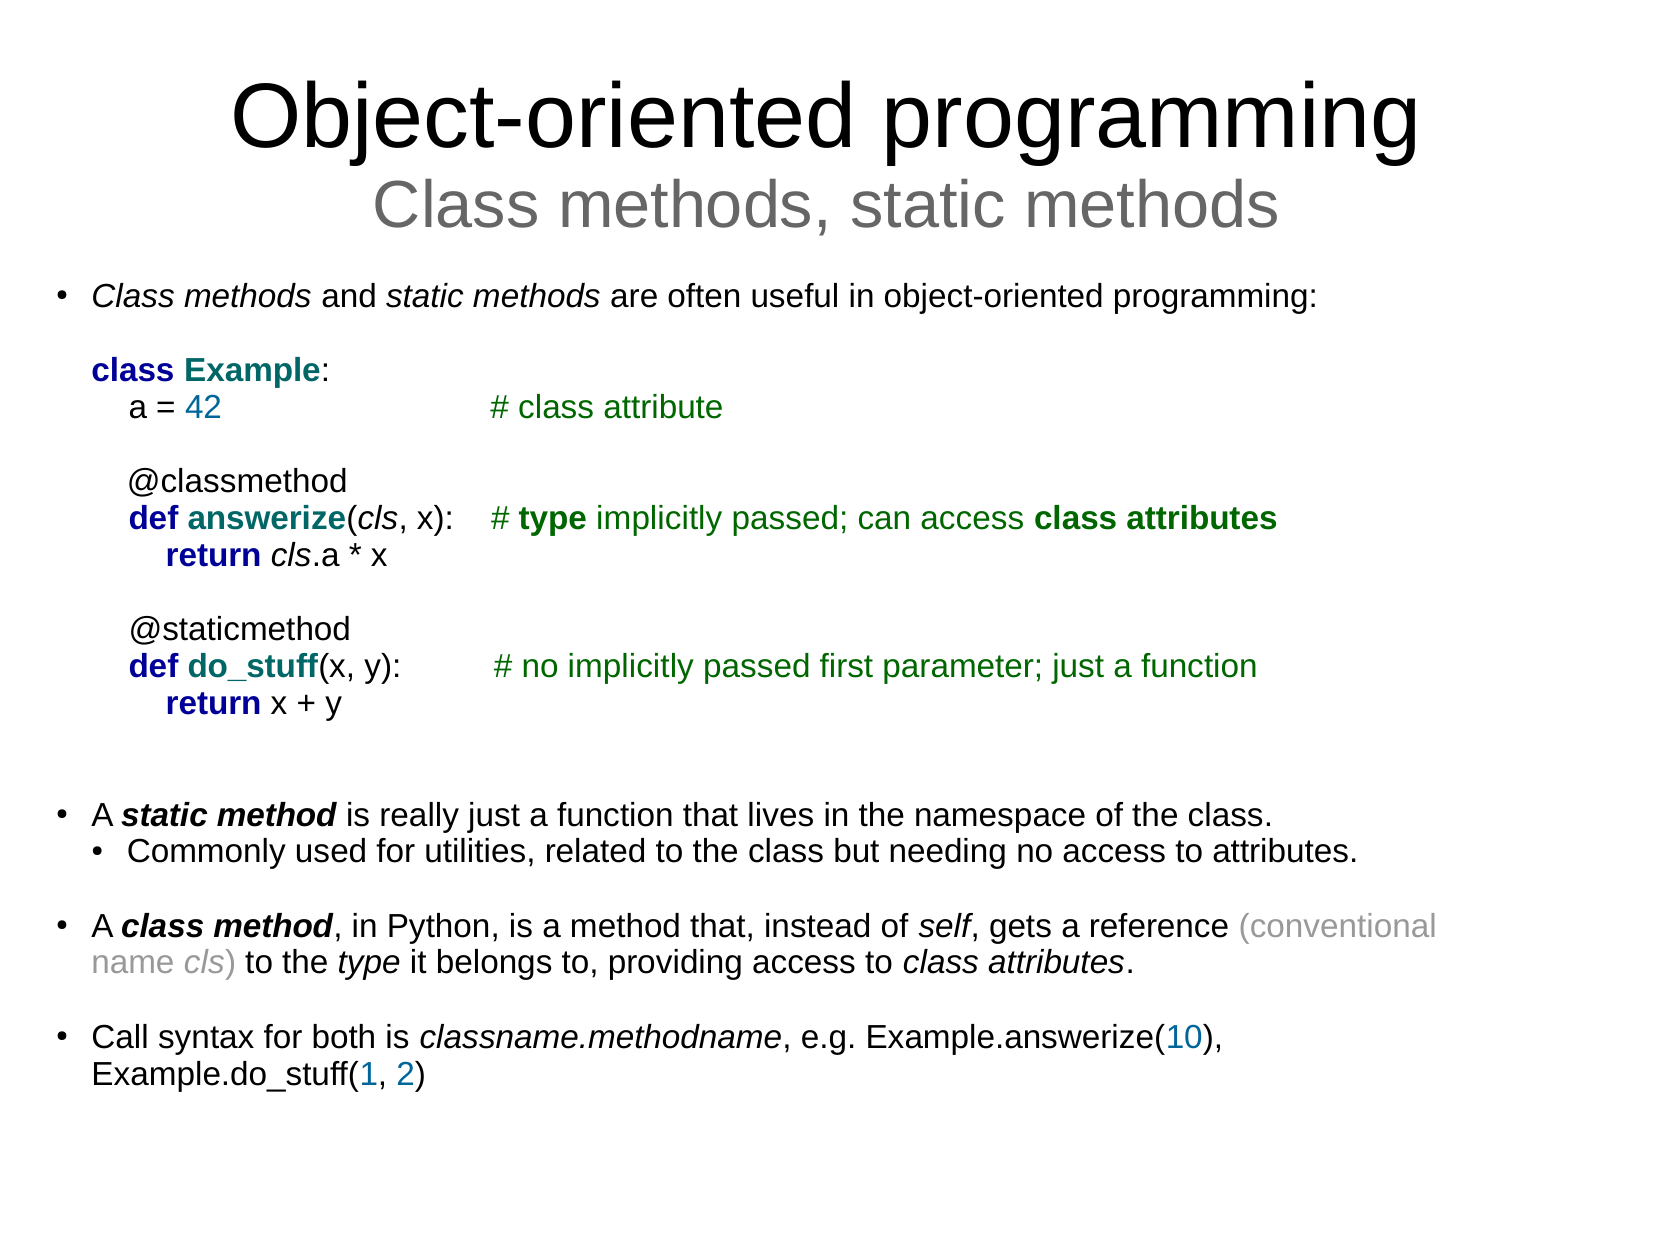

# Object-oriented programming Class methods, static methods
Class methods and static methods are often useful in object-oriented programming:
class Example:
 a = 42 # class attribute
@classmethod
 def answerize(cls, x): # type implicitly passed; can access class attributes
 return cls.a * x
 @staticmethod
 def do_stuff(x, y): # no implicitly passed first parameter; just a function
 return x + y
A static method is really just a function that lives in the namespace of the class.
Commonly used for utilities, related to the class but needing no access to attributes.
A class method, in Python, is a method that, instead of self, gets a reference (conventional name cls) to the type it belongs to, providing access to class attributes.
Call syntax for both is classname.methodname, e.g. Example.answerize(10), Example.do_stuff(1, 2)